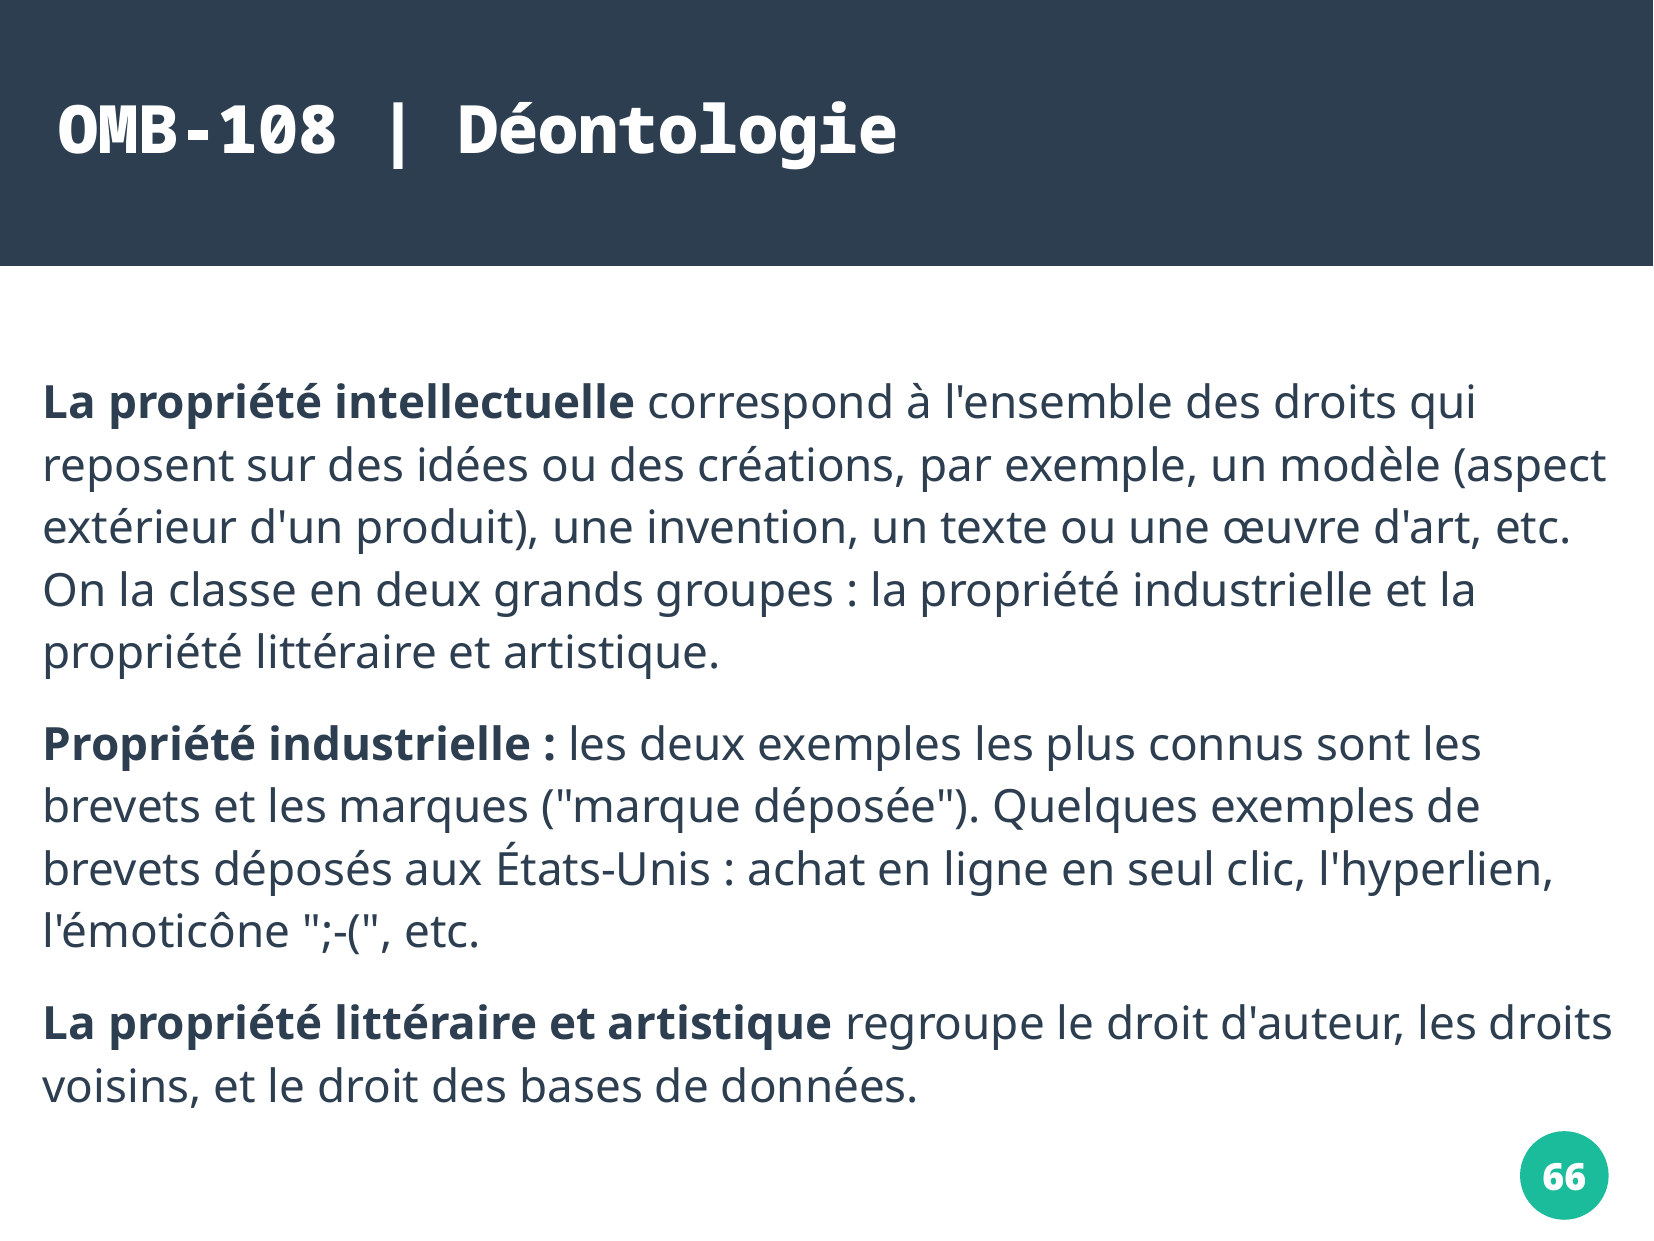

# OMB-108 | Déontologie
La propriété intellectuelle correspond à l'ensemble des droits qui reposent sur des idées ou des créations, par exemple, un modèle (aspect extérieur d'un produit), une invention, un texte ou une œuvre d'art, etc. On la classe en deux grands groupes : la propriété industrielle et la propriété littéraire et artistique.
Propriété industrielle : les deux exemples les plus connus sont les brevets et les marques ("marque déposée"). Quelques exemples de brevets déposés aux États-Unis : achat en ligne en seul clic, l'hyperlien, l'émoticône ";-(", etc.
La propriété littéraire et artistique regroupe le droit d'auteur, les droits voisins, et le droit des bases de données.
66